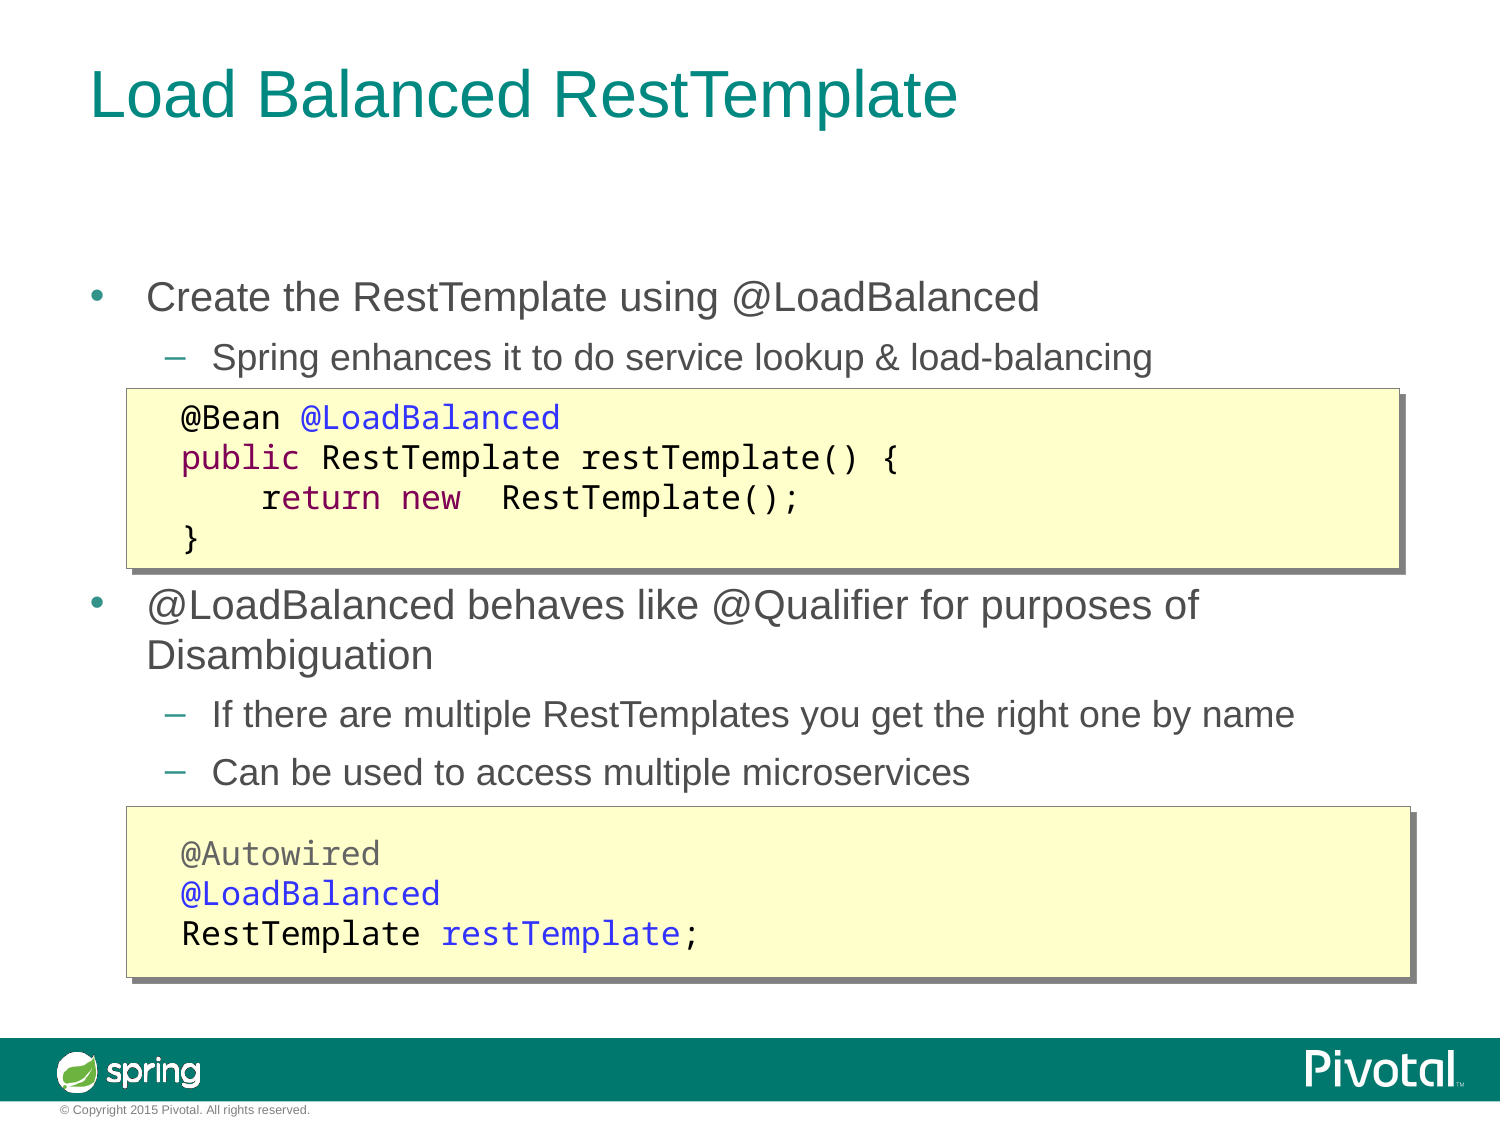

# Load Balanced RestTemplate
Create the RestTemplate using @LoadBalanced
Spring enhances it to do service lookup & load-balancing
@LoadBalanced behaves like @Qualifier for purposes of Disambiguation
If there are multiple RestTemplates you get the right one by name
Can be used to access multiple microservices
 @Bean @LoadBalanced
 public RestTemplate restTemplate() {
 return new RestTemplate();
 }
 @Autowired
 @LoadBalanced
 RestTemplate restTemplate;